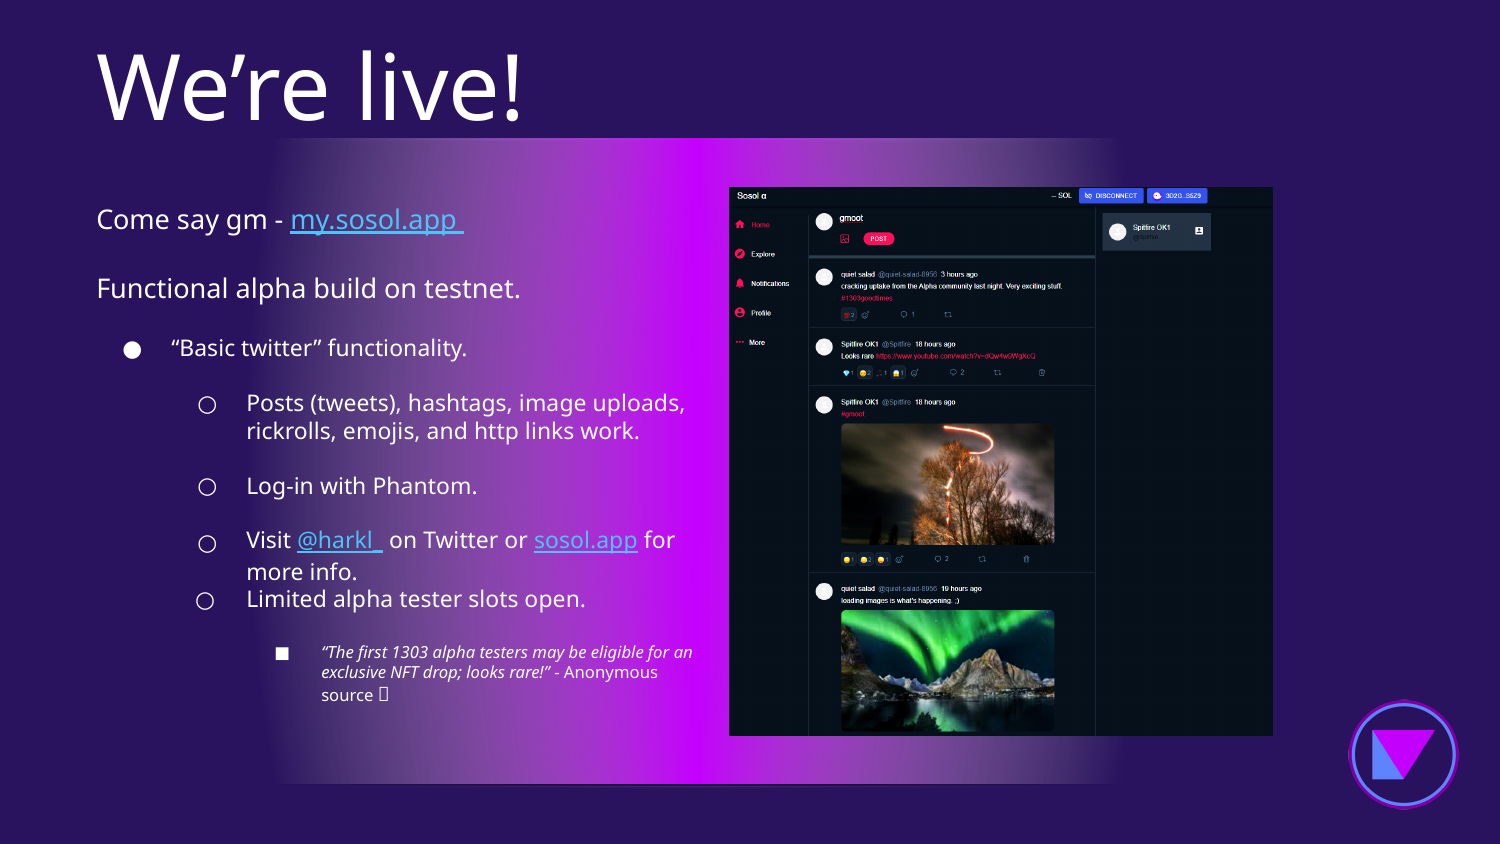

# We’re live!
Come say gm - my.sosol.app
Functional alpha build on testnet.
“Basic twitter” functionality.
Posts (tweets), hashtags, image uploads, rickrolls, emojis, and http links work.
Log-in with Phantom.
Visit @harkl_ on Twitter or sosol.app for more info.
Limited alpha tester slots open.
“The first 1303 alpha testers may be eligible for an exclusive NFT drop; looks rare!” - Anonymous source 👀